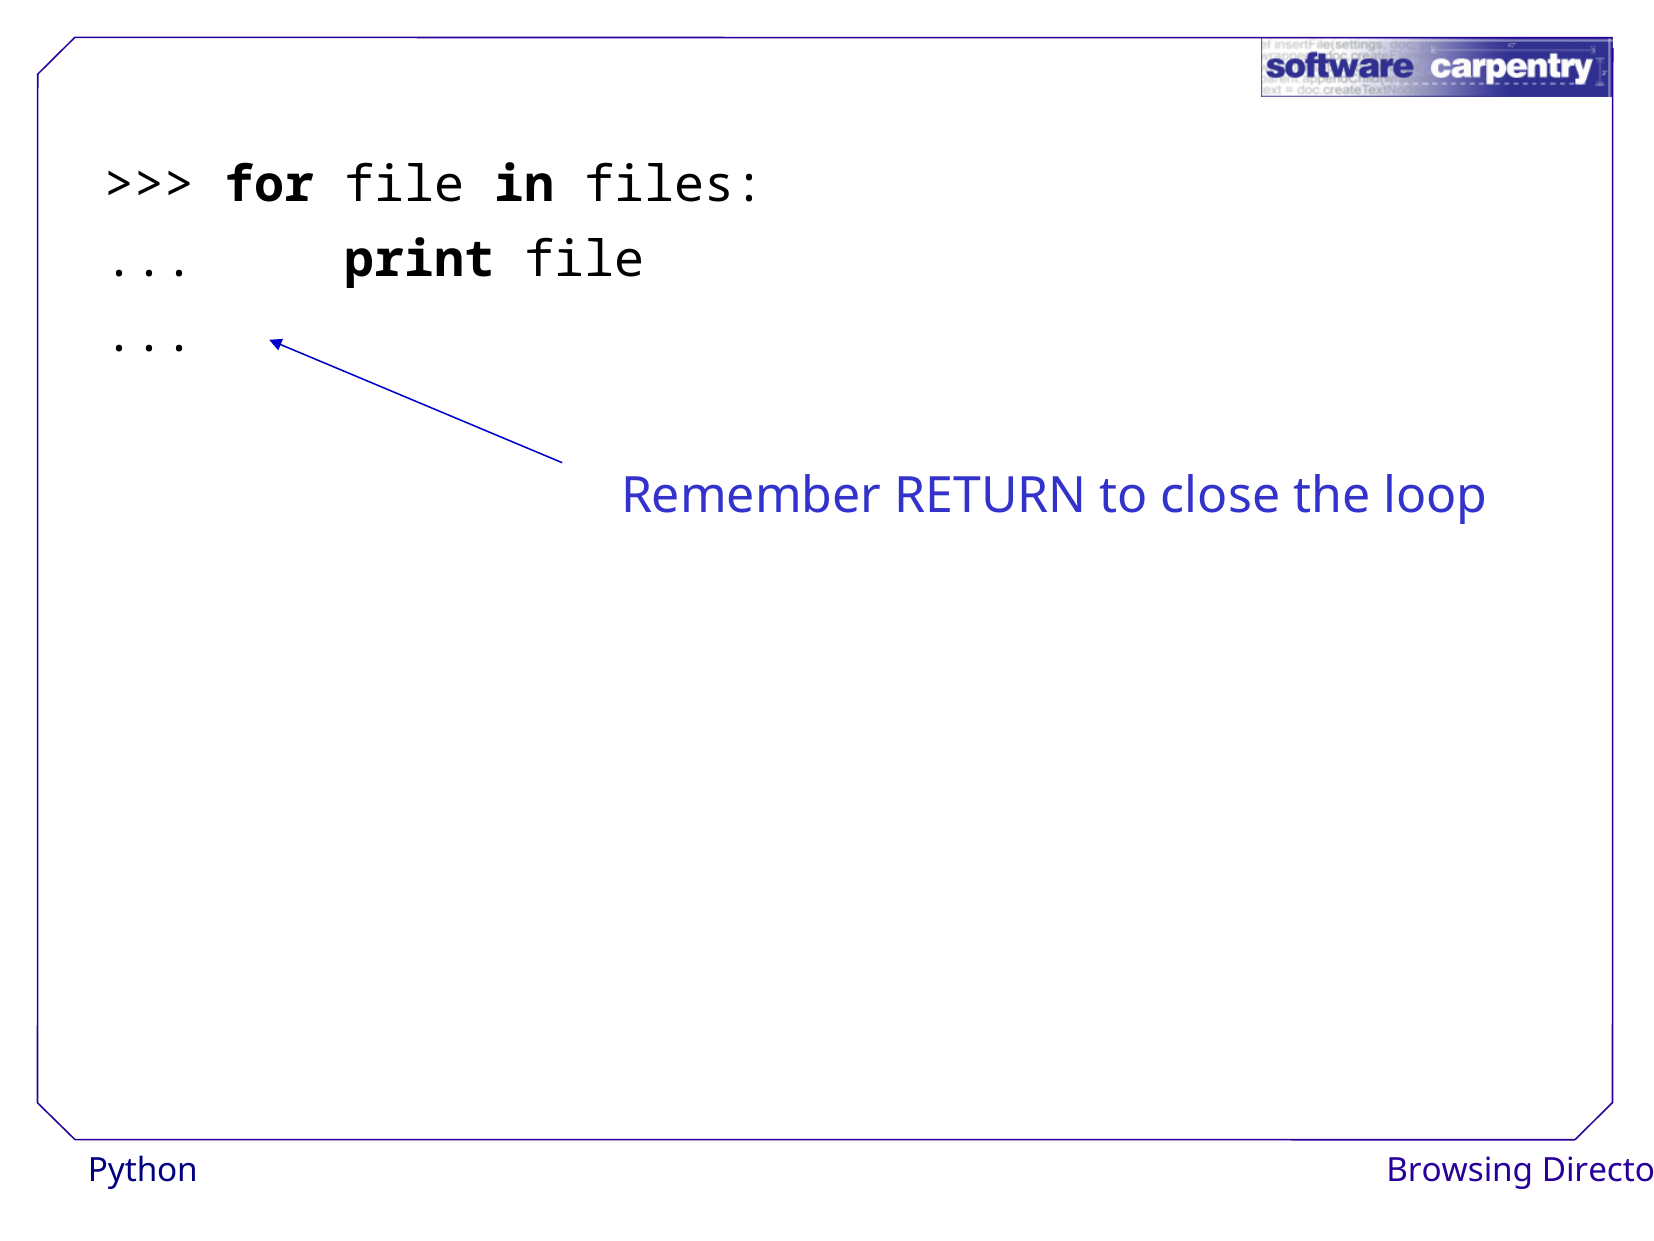

>>> for file in files:
... print file
...
Remember RETURN to close the loop